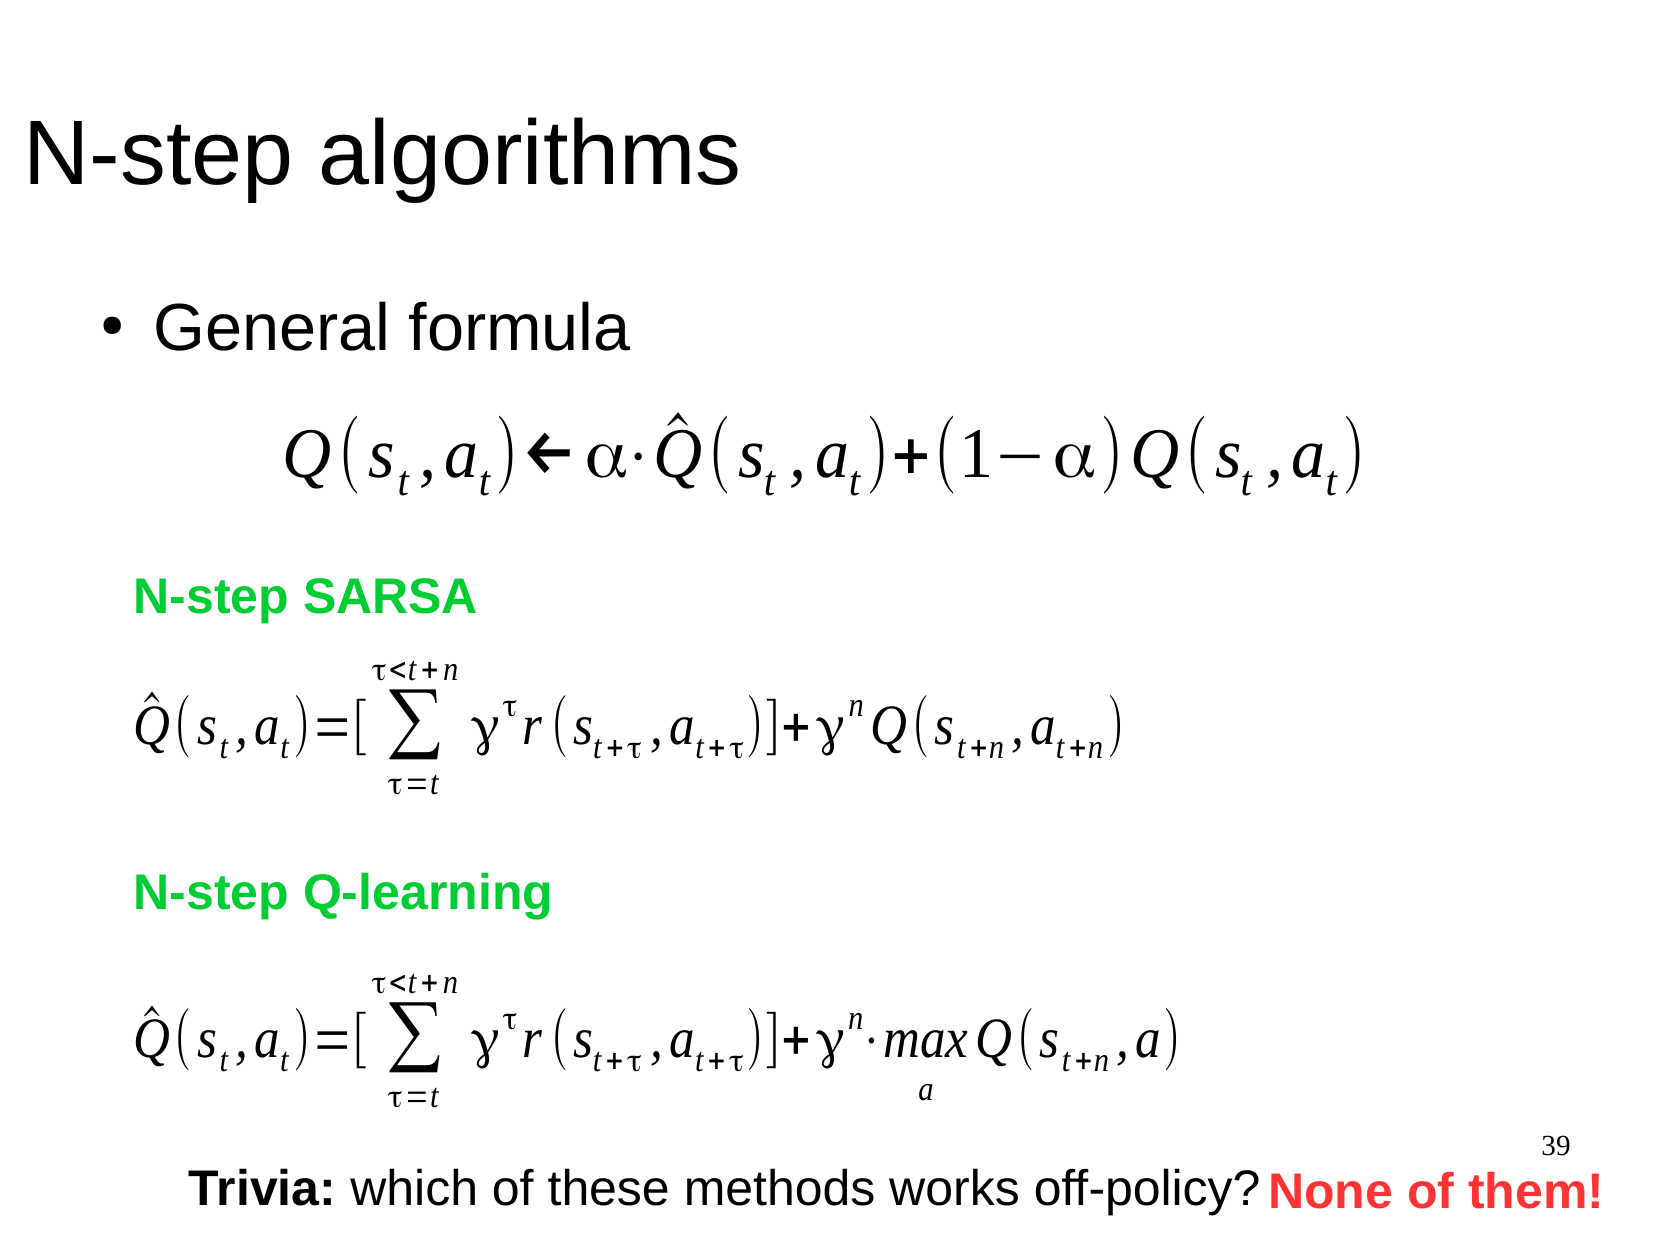

# N-step algorithms
General formula
N-step SARSA
N-step Q-learning
39
Trivia: which of these methods works off-policy?
None of them!